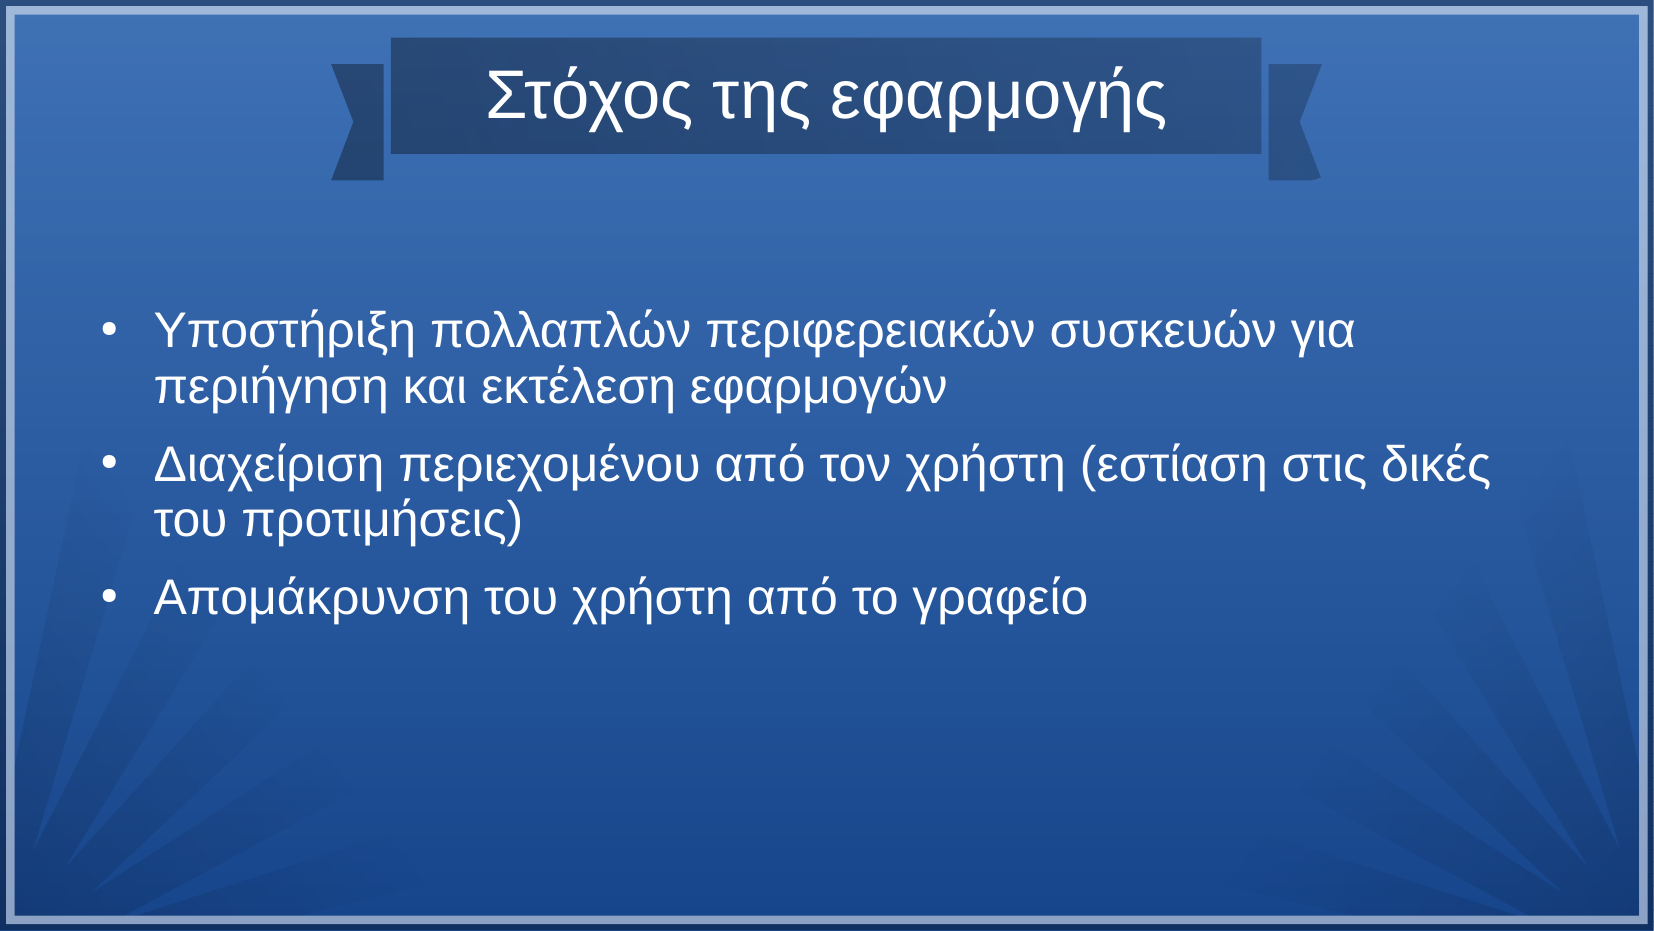

# Στόχος της εφαρμογής
Υποστήριξη πολλαπλών περιφερειακών συσκευών για περιήγηση και εκτέλεση εφαρμογών
Διαχείριση περιεχομένου από τον χρήστη (εστίαση στις δικές του προτιμήσεις)
Απομάκρυνση του χρήστη από το γραφείο